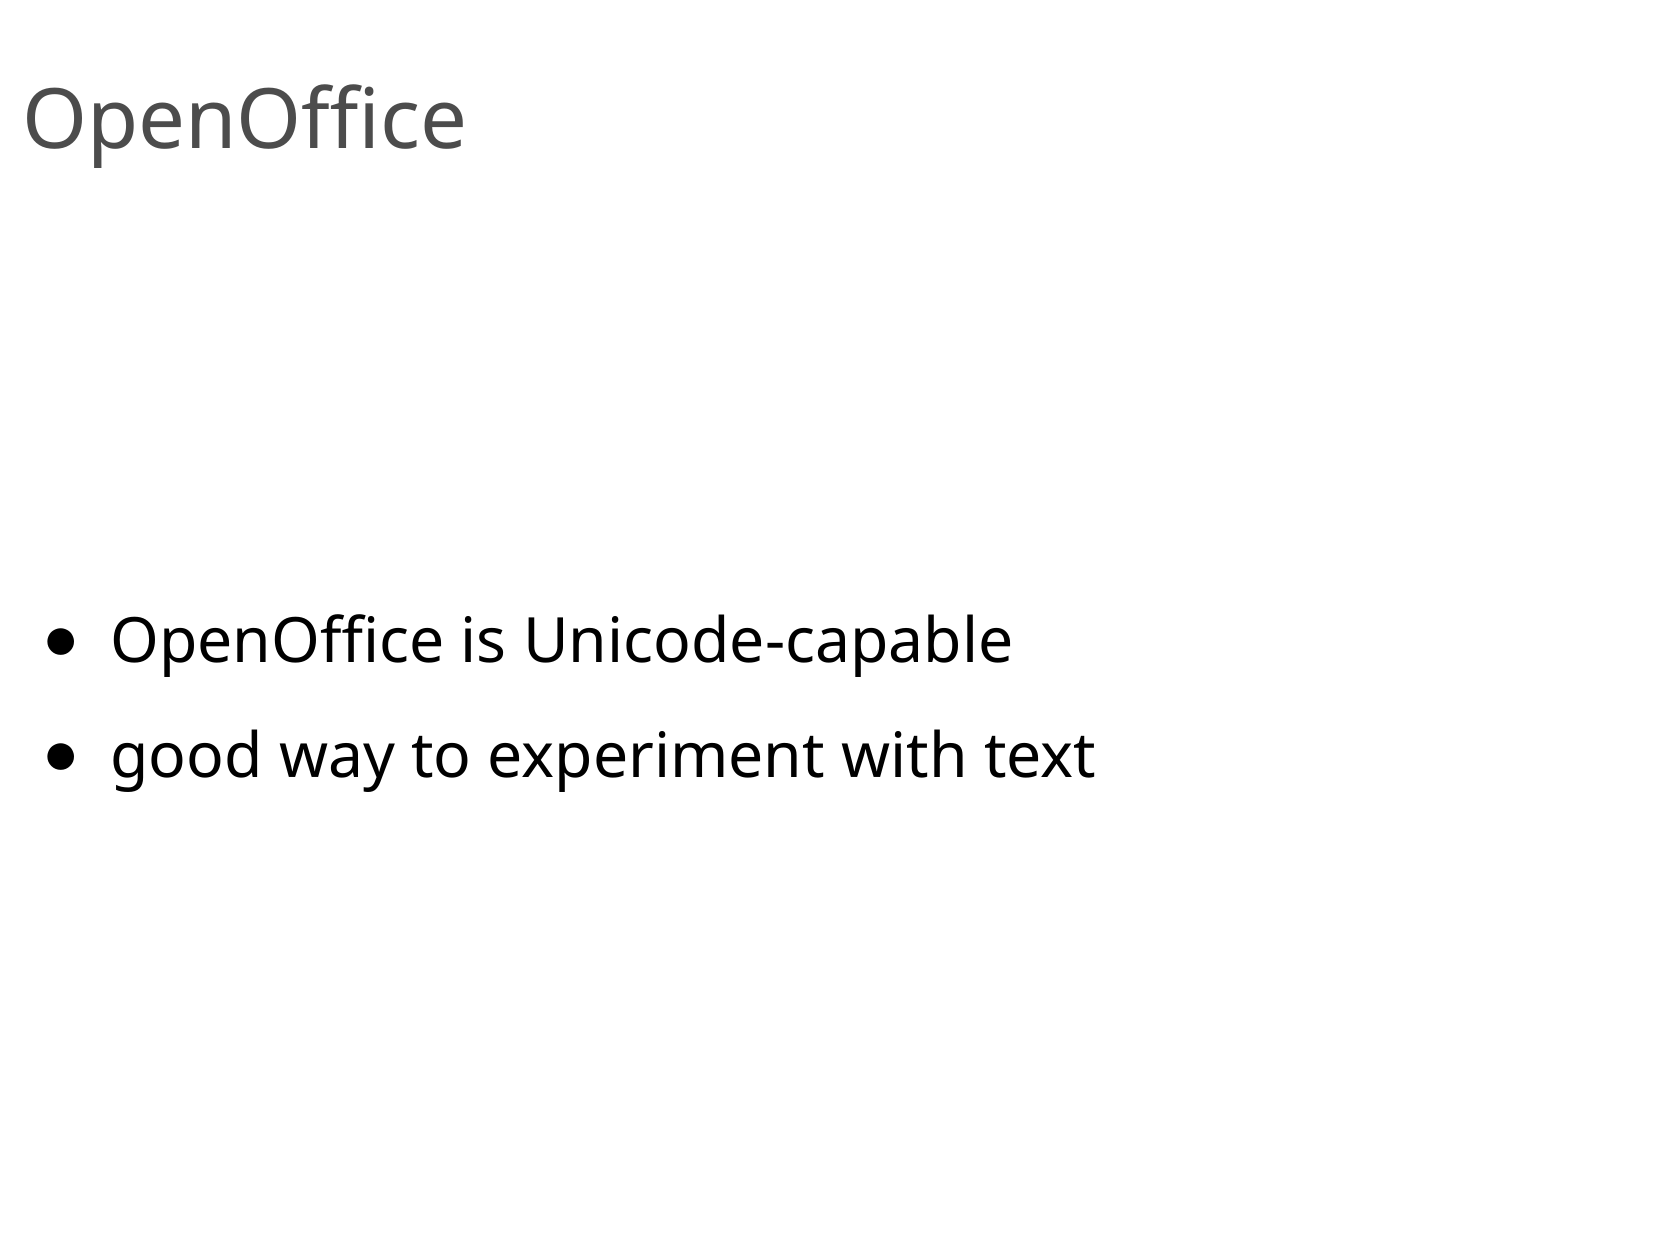

# OpenOffice
OpenOffice is Unicode-capable
good way to experiment with text